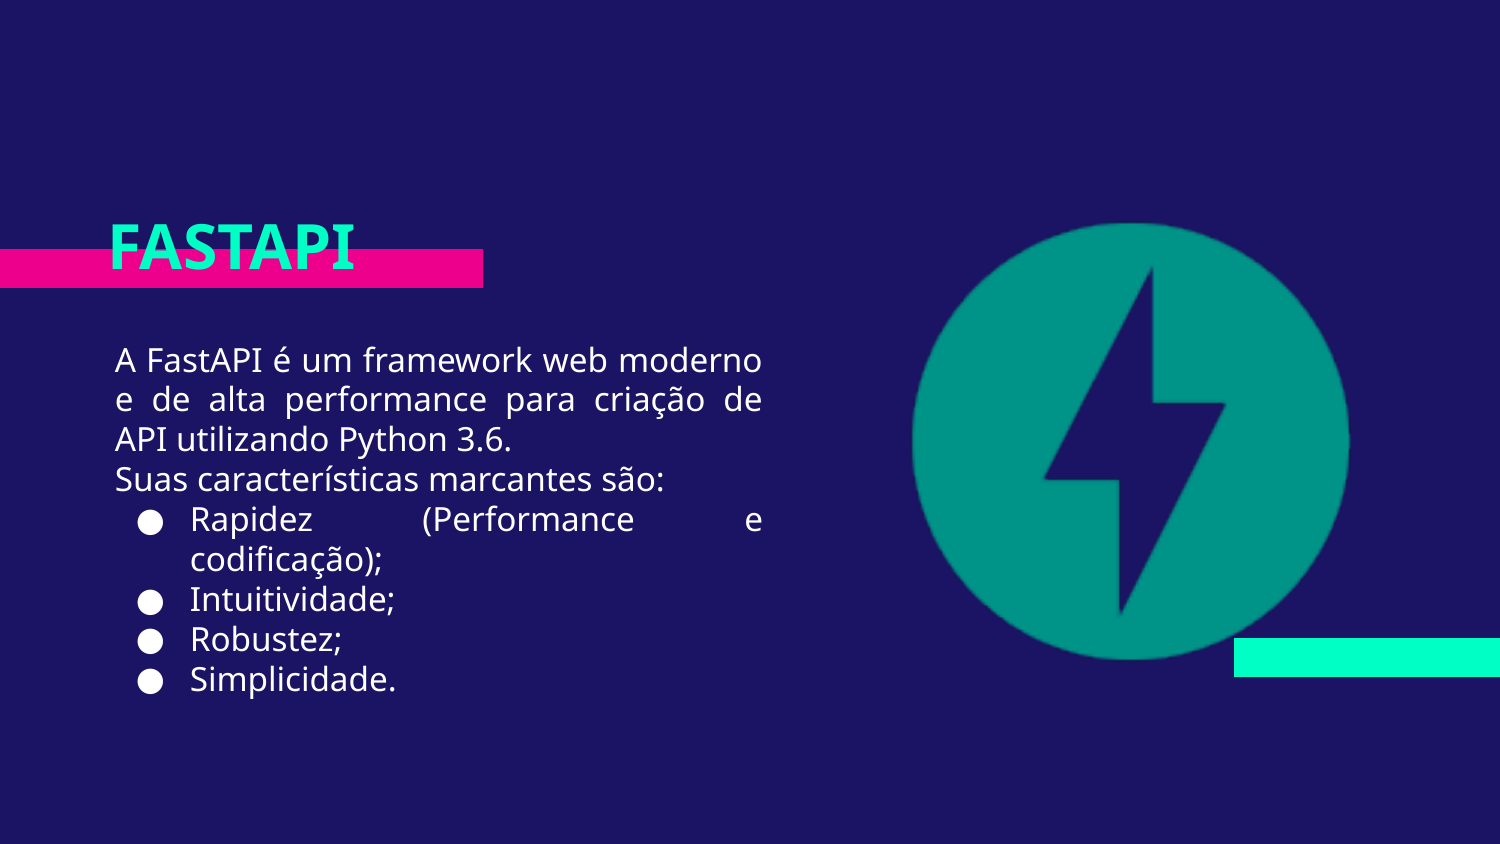

FASTAPI
# A FastAPI é um framework web moderno e de alta performance para criação de API utilizando Python 3.6.
Suas características marcantes são:
Rapidez (Performance e codificação);
Intuitividade;
Robustez;
Simplicidade.